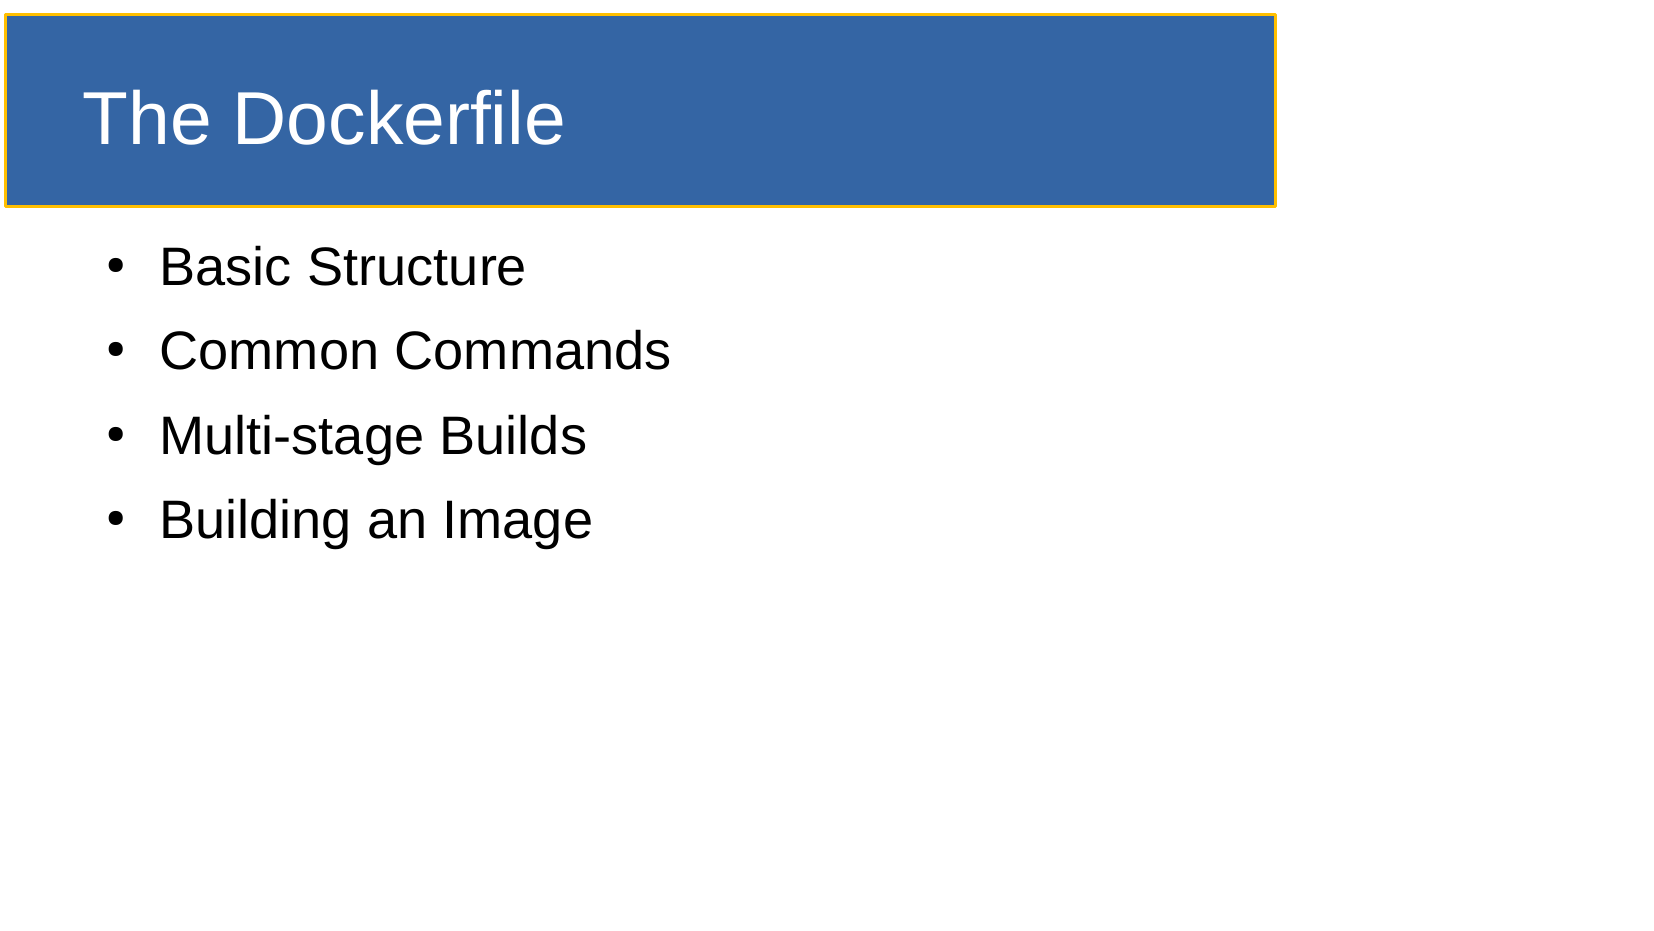

# The Dockerfile
Basic Structure
Common Commands
Multi-stage Builds
Building an Image